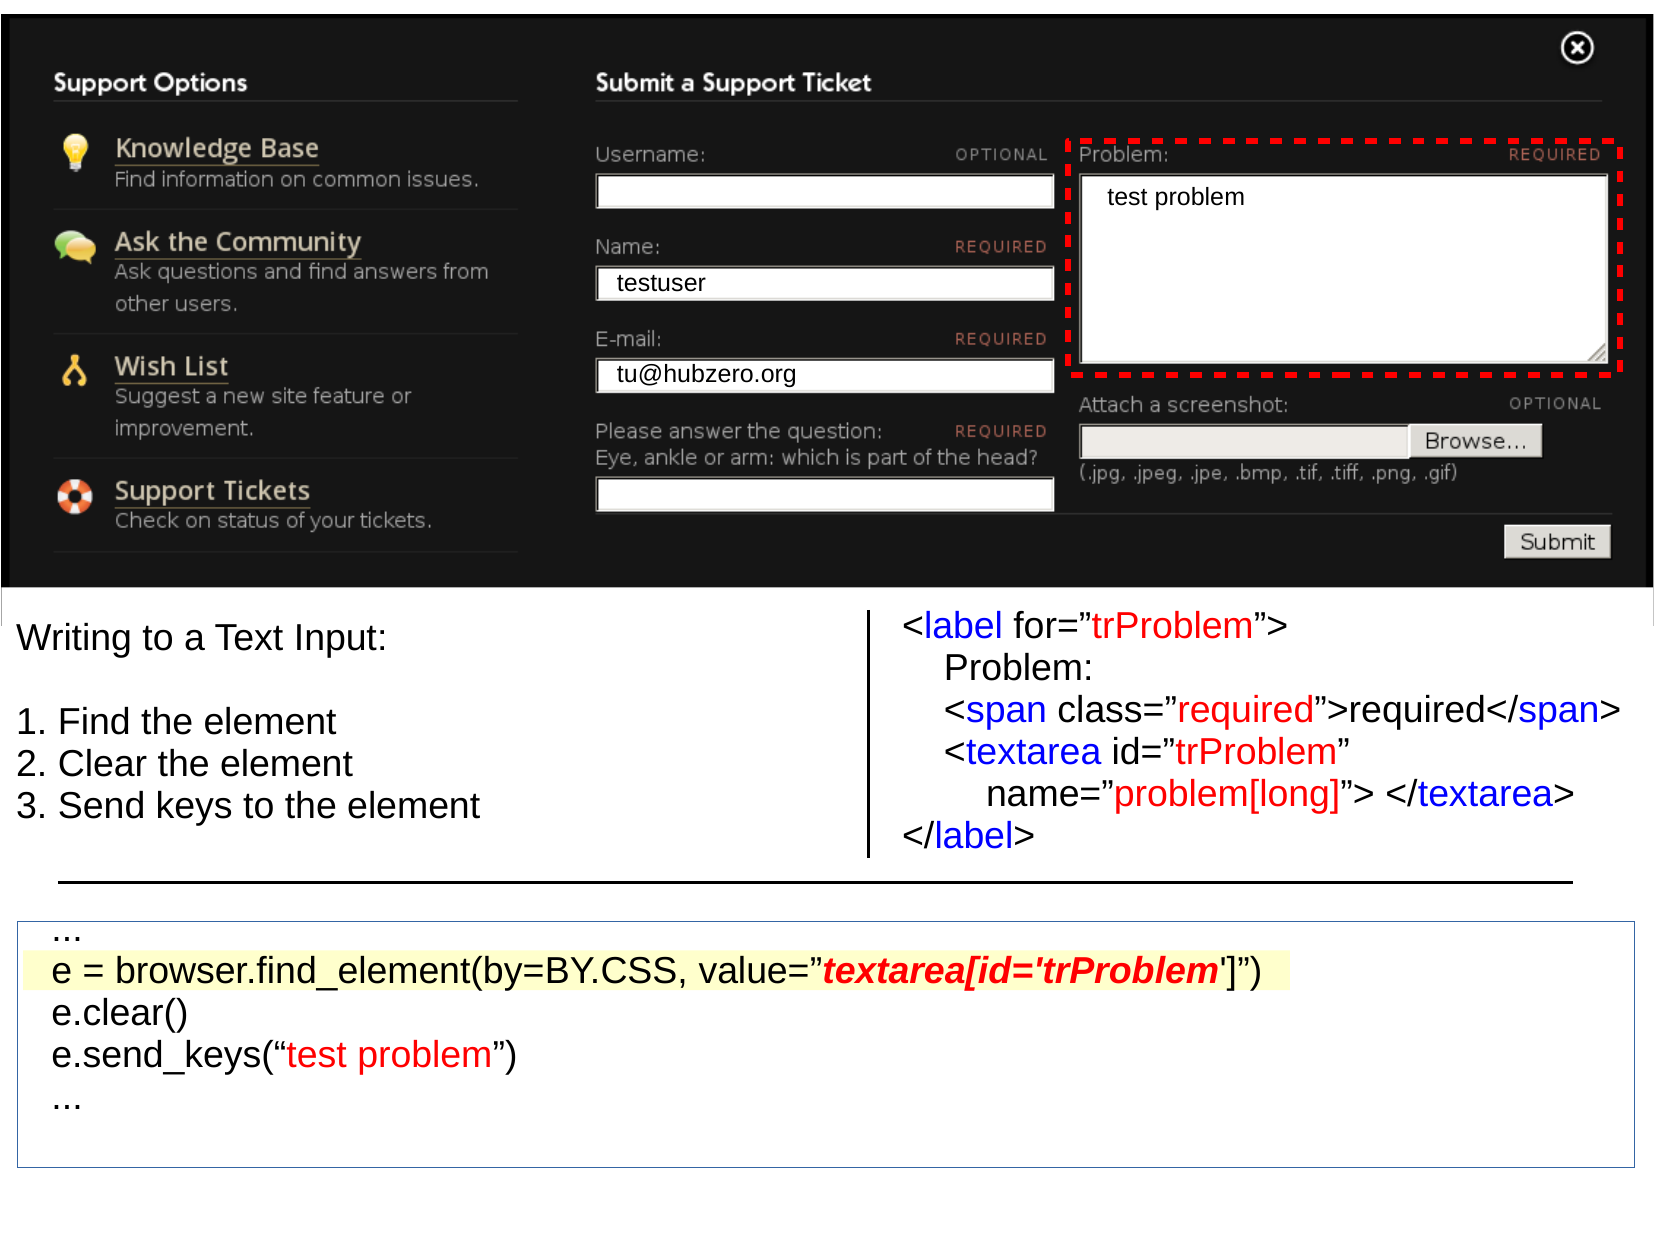

test problem
testuser
tu@hubzero.org
<label for=”trProblem”>
 Problem:
 <span class=”required”>required</span>
 <textarea id=”trProblem”
 name=”problem[long]”> </textarea>
</label>
Writing to a Text Input:
1. Find the element
2. Clear the element
3. Send keys to the element
...
e = browser.find_element(by=BY.CSS, value=”textarea[id='trProblem']”)
e.clear()
e.send_keys(“test problem”)
...